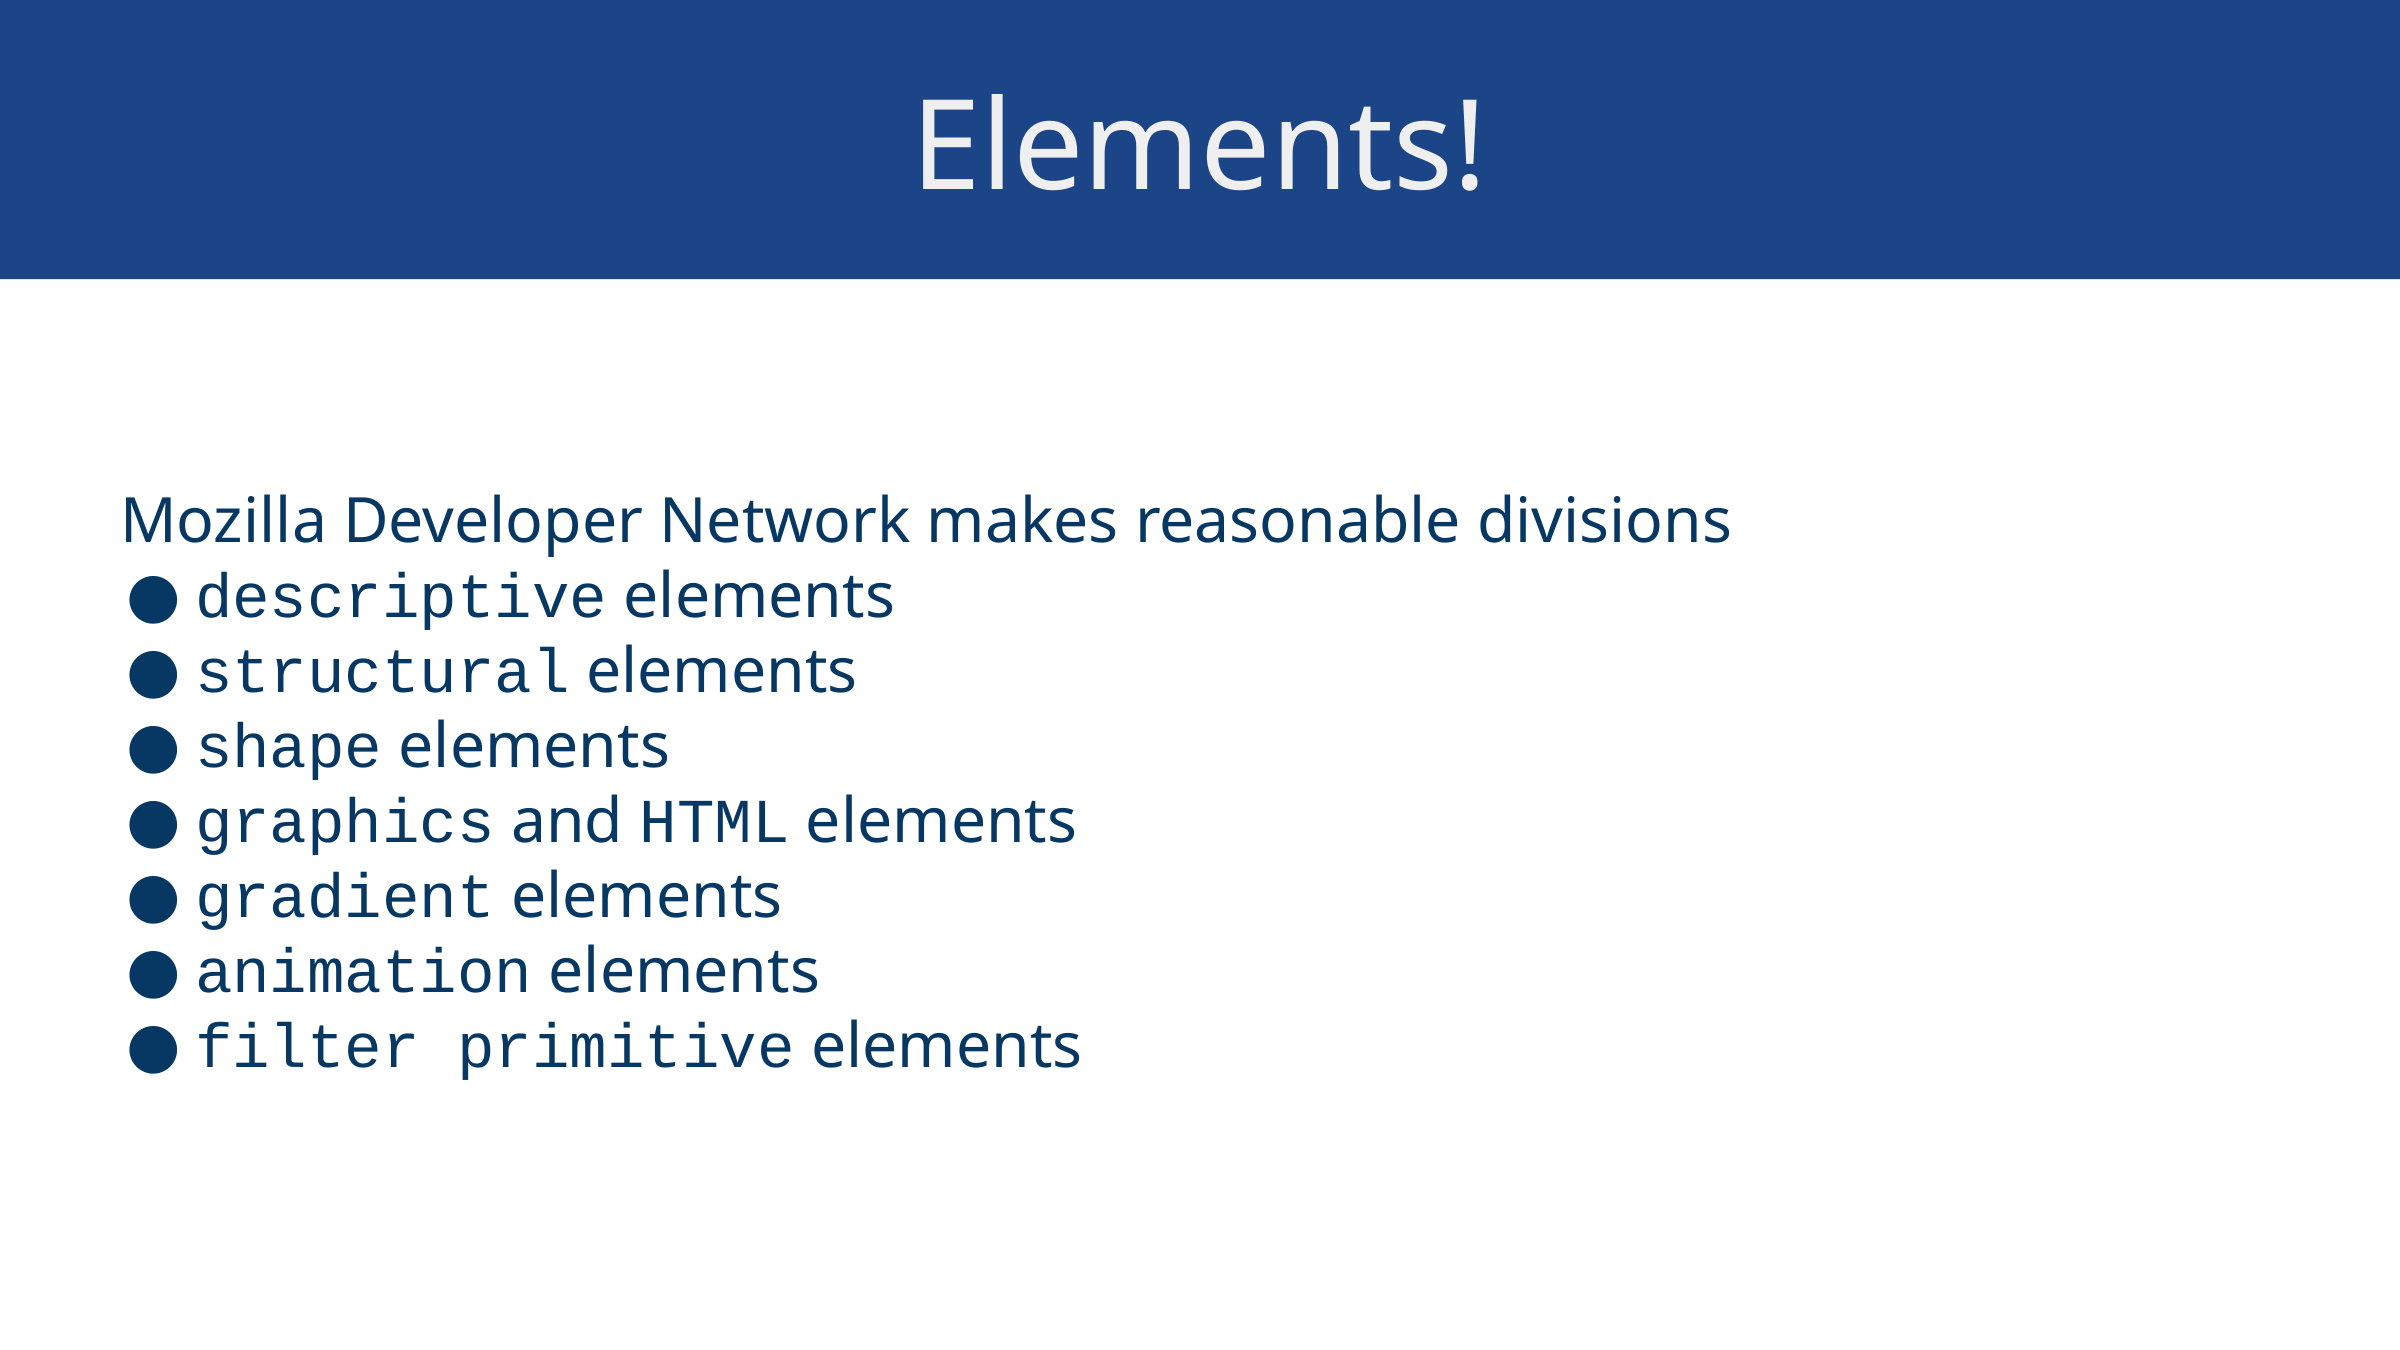

Elements!
Mozilla Developer Network makes reasonable divisions
descriptive elements
structural elements
shape elements
graphics and HTML elements
gradient elements
animation elements
filter primitive elements